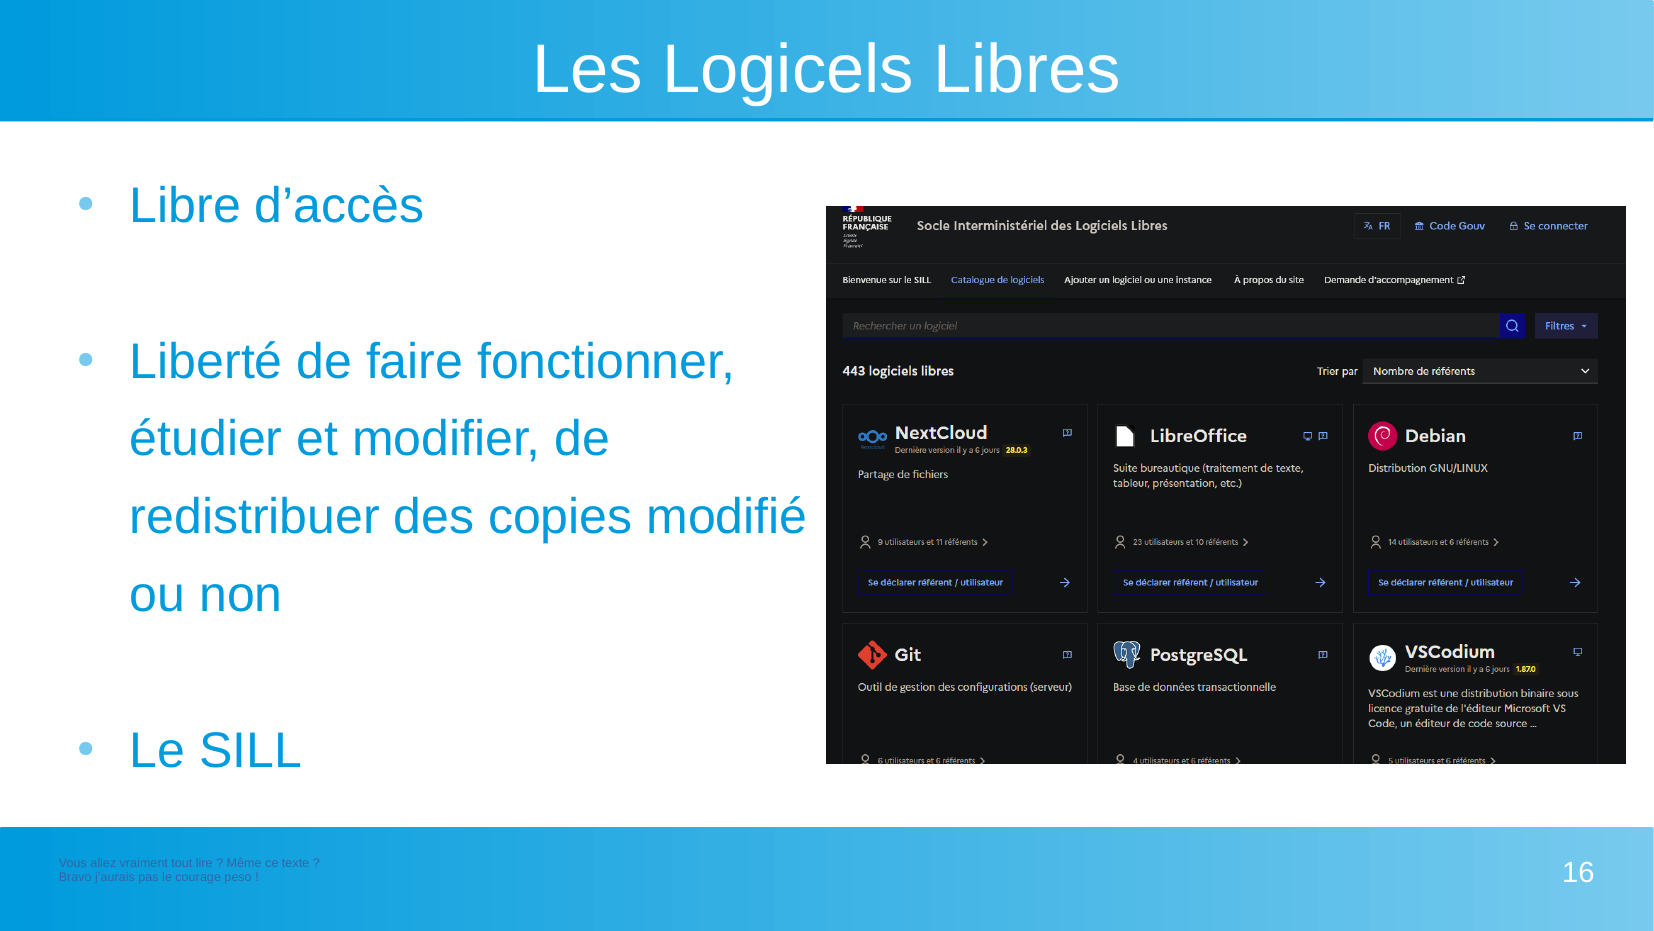

# Les Logicels Libres
Libre d’accès
Liberté de faire fonctionner,
étudier et modifier, de
redistribuer des copies modifié
ou non
Le SILL
16